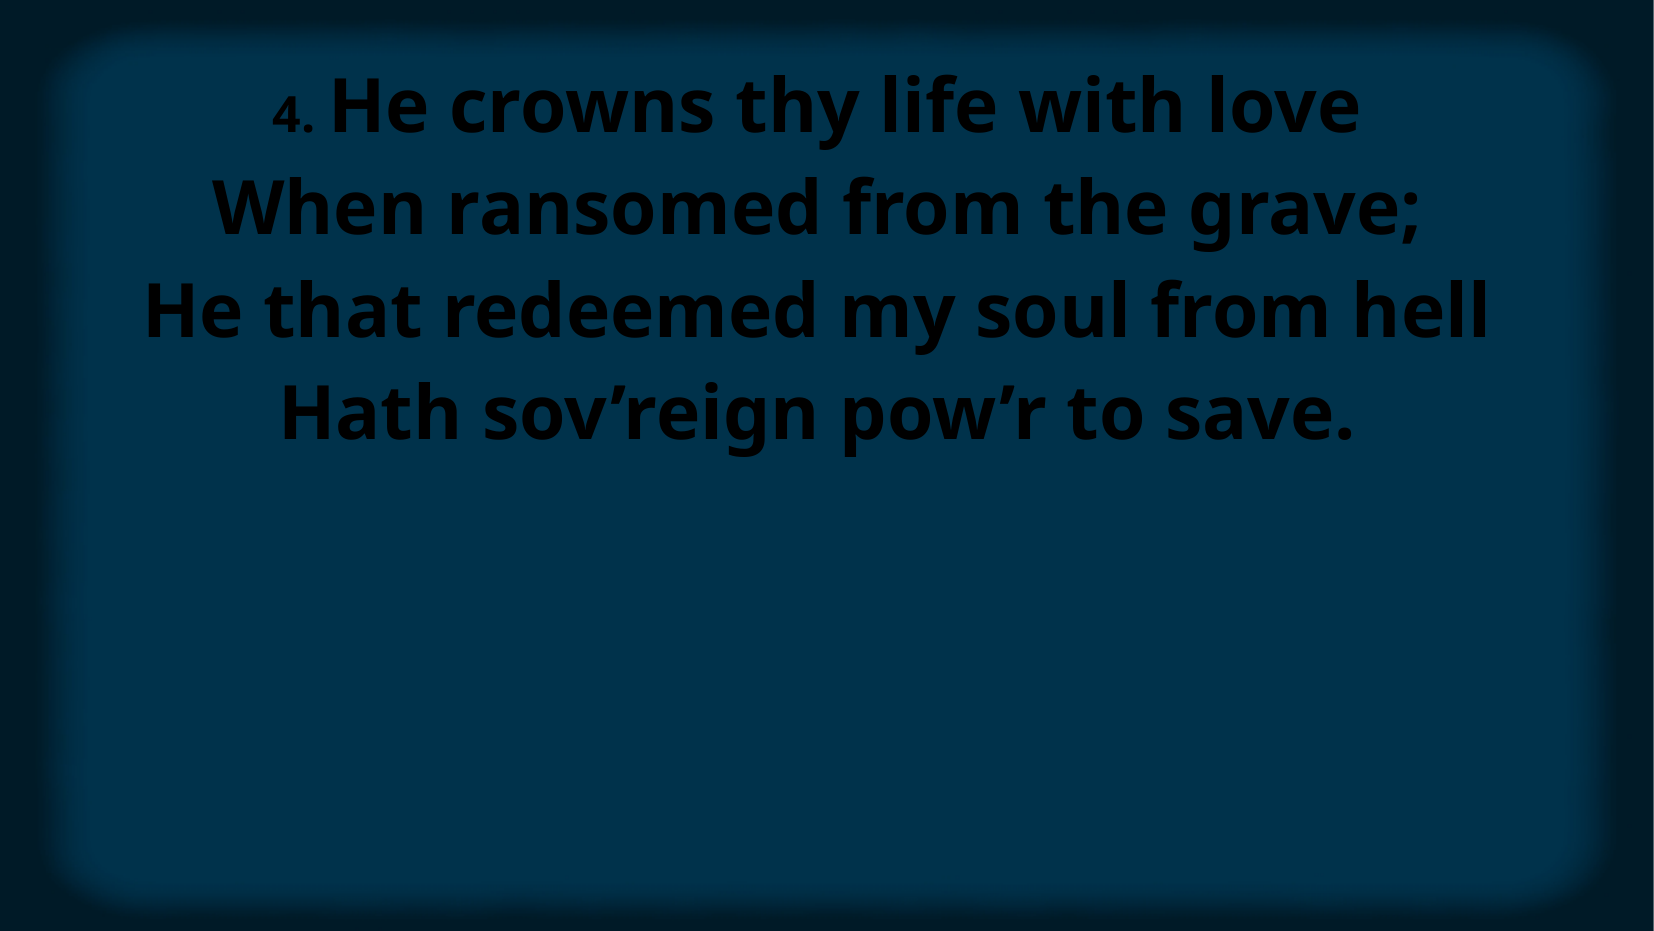

4. He crowns thy life with love
When ransomed from the grave;
He that redeemed my soul from hell
Hath sov’reign pow’r to save.